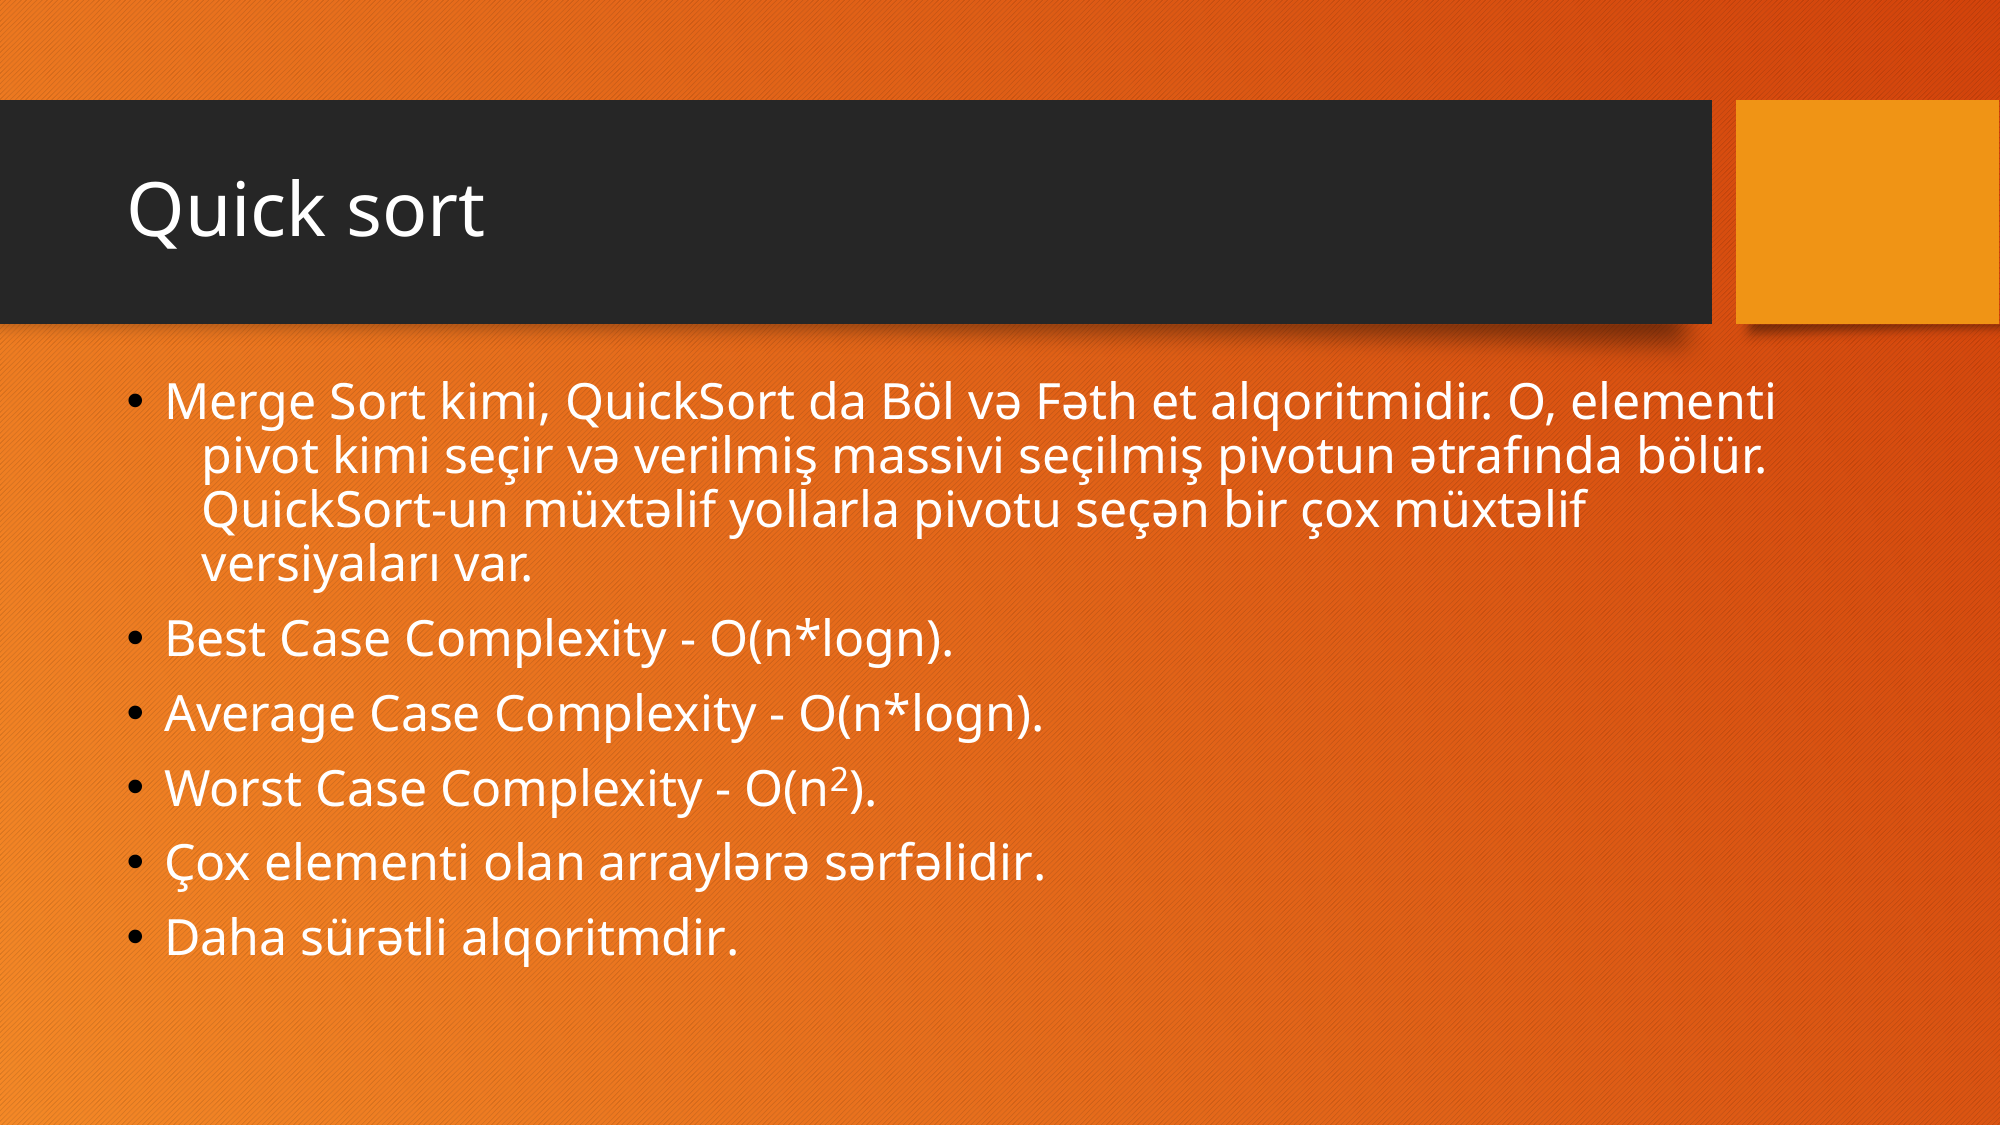

# Quick sort
Merge Sort kimi, QuickSort da Böl və Fəth et alqoritmidir. O, elementi pivot kimi seçir və verilmiş massivi seçilmiş pivotun ətrafında bölür. QuickSort-un müxtəlif yollarla pivotu seçən bir çox müxtəlif versiyaları var.
Best Case Complexity - O(n*logn).
Average Case Complexity - O(n*logn).
Worst Case Complexity - O(n2).
Çox elementi olan arraylərə sərfəlidir.
Daha sürətli alqoritmdir.